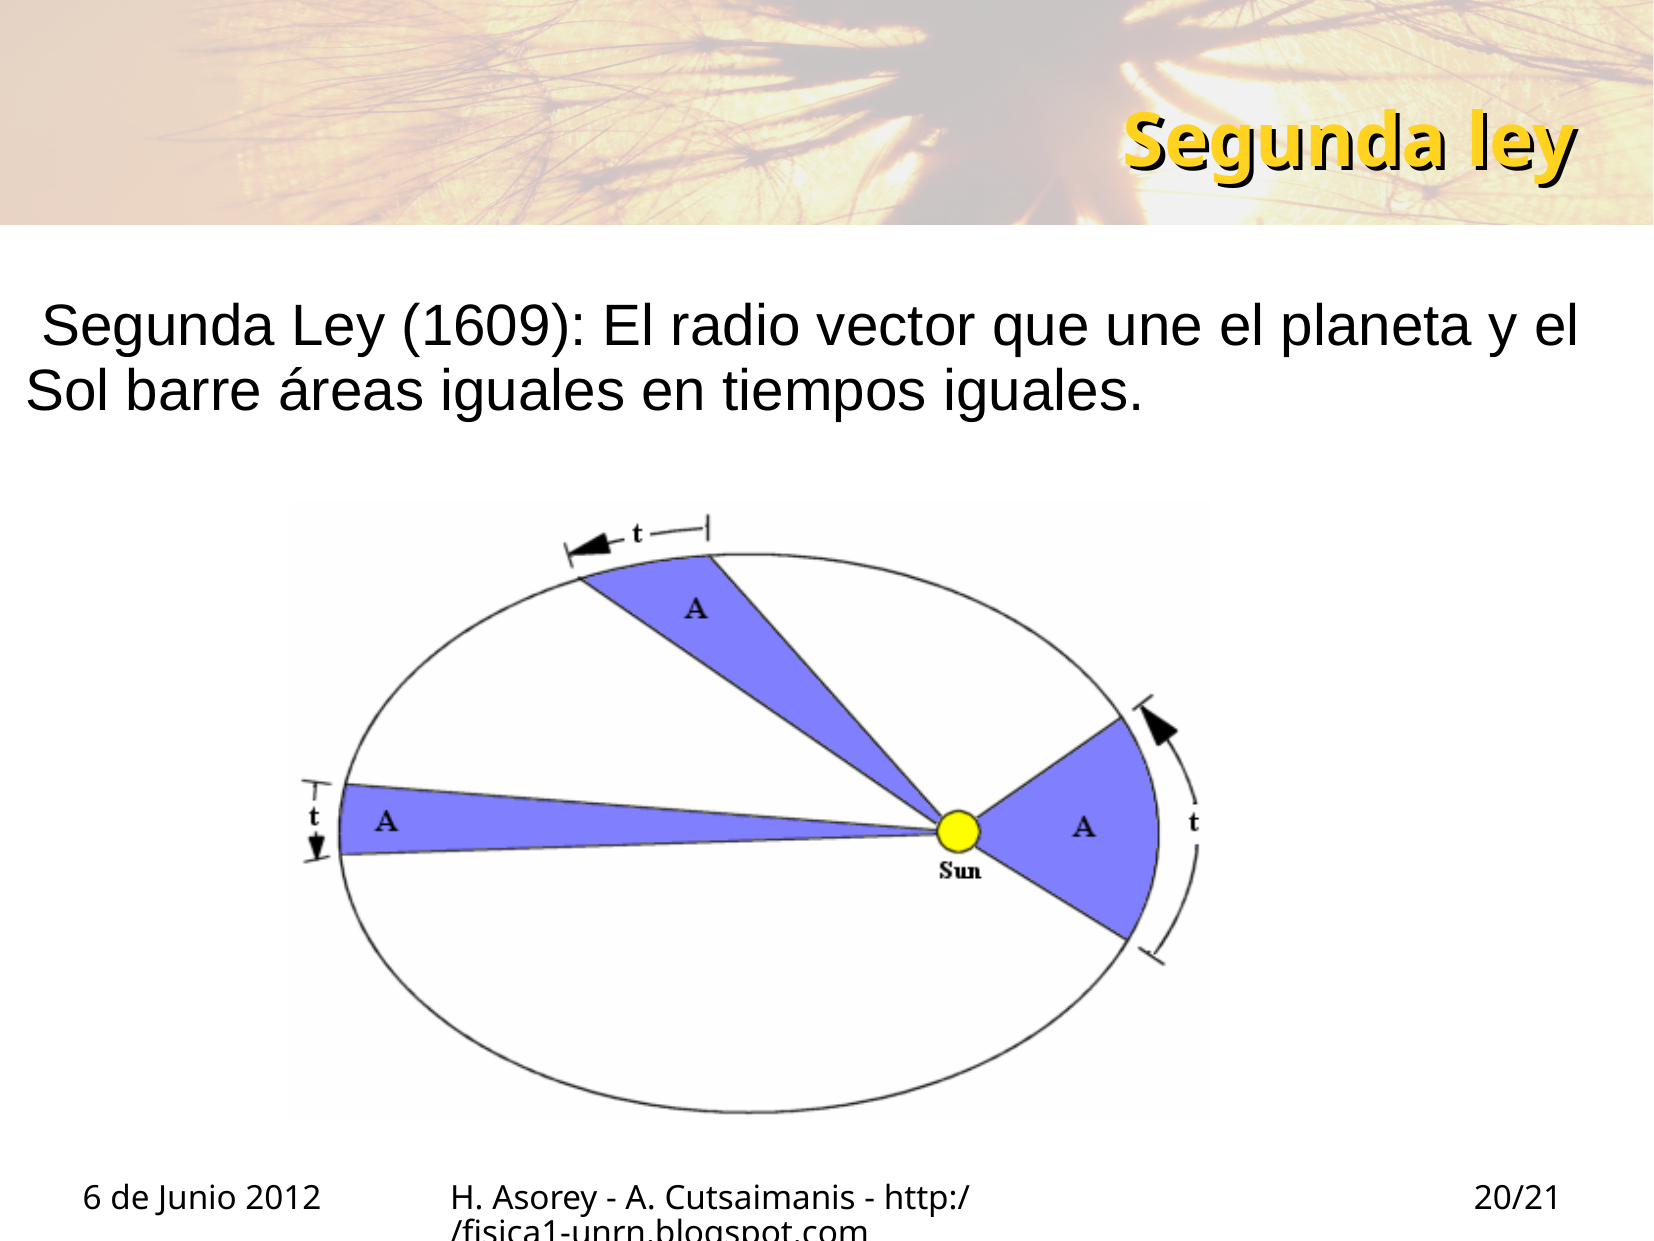

# Segunda ley
 Segunda Ley (1609): El radio vector que une el planeta y el Sol barre áreas iguales en tiempos iguales.
6 de Junio 2012
H. Asorey - A. Cutsaimanis - http://fisica1-unrn.blogspot.com
20